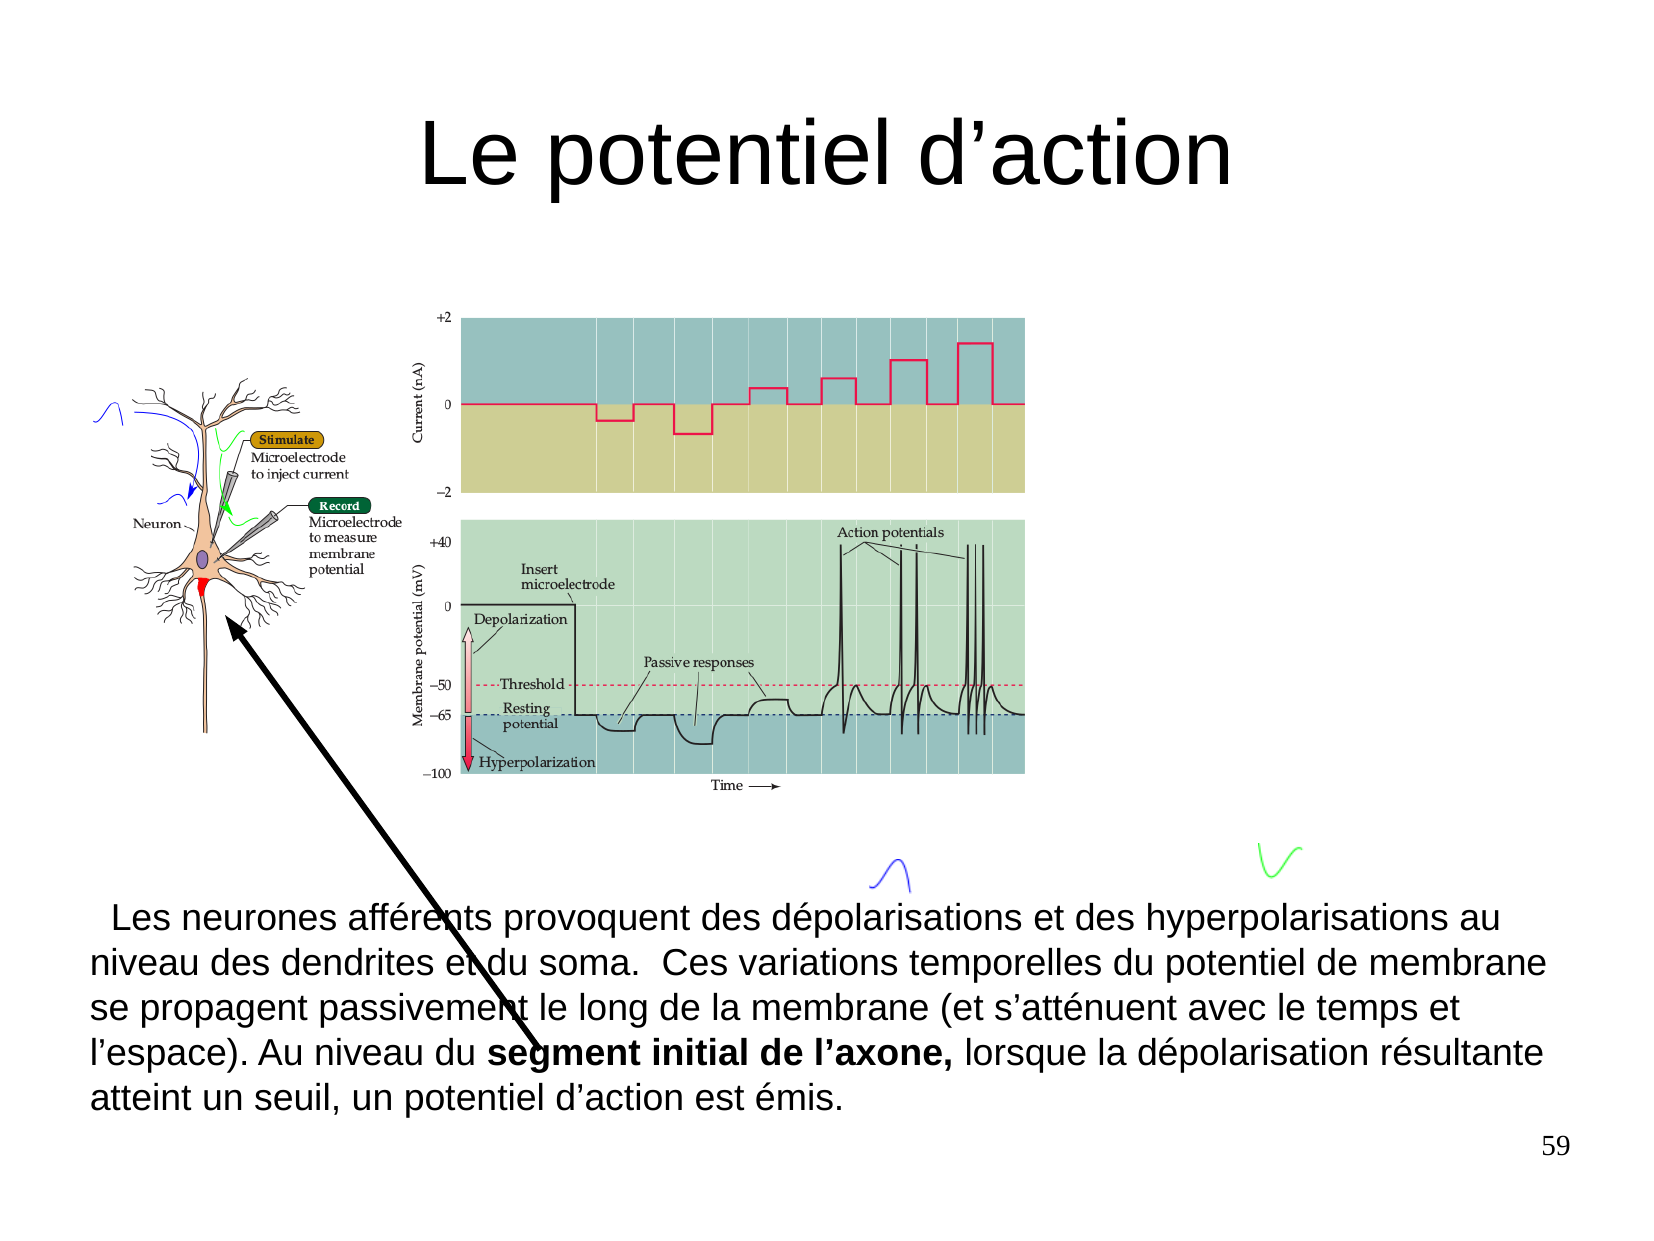

# Le potentiel d’action
 Les neurones afférents provoquent des dépolarisations et des hyperpolarisations au niveau des dendrites et du soma. Ces variations temporelles du potentiel de membrane se propagent passivement le long de la membrane (et s’atténuent avec le temps et l’espace). Au niveau du segment initial de l’axone, lorsque la dépolarisation résultante atteint un seuil, un potentiel d’action est émis.
59